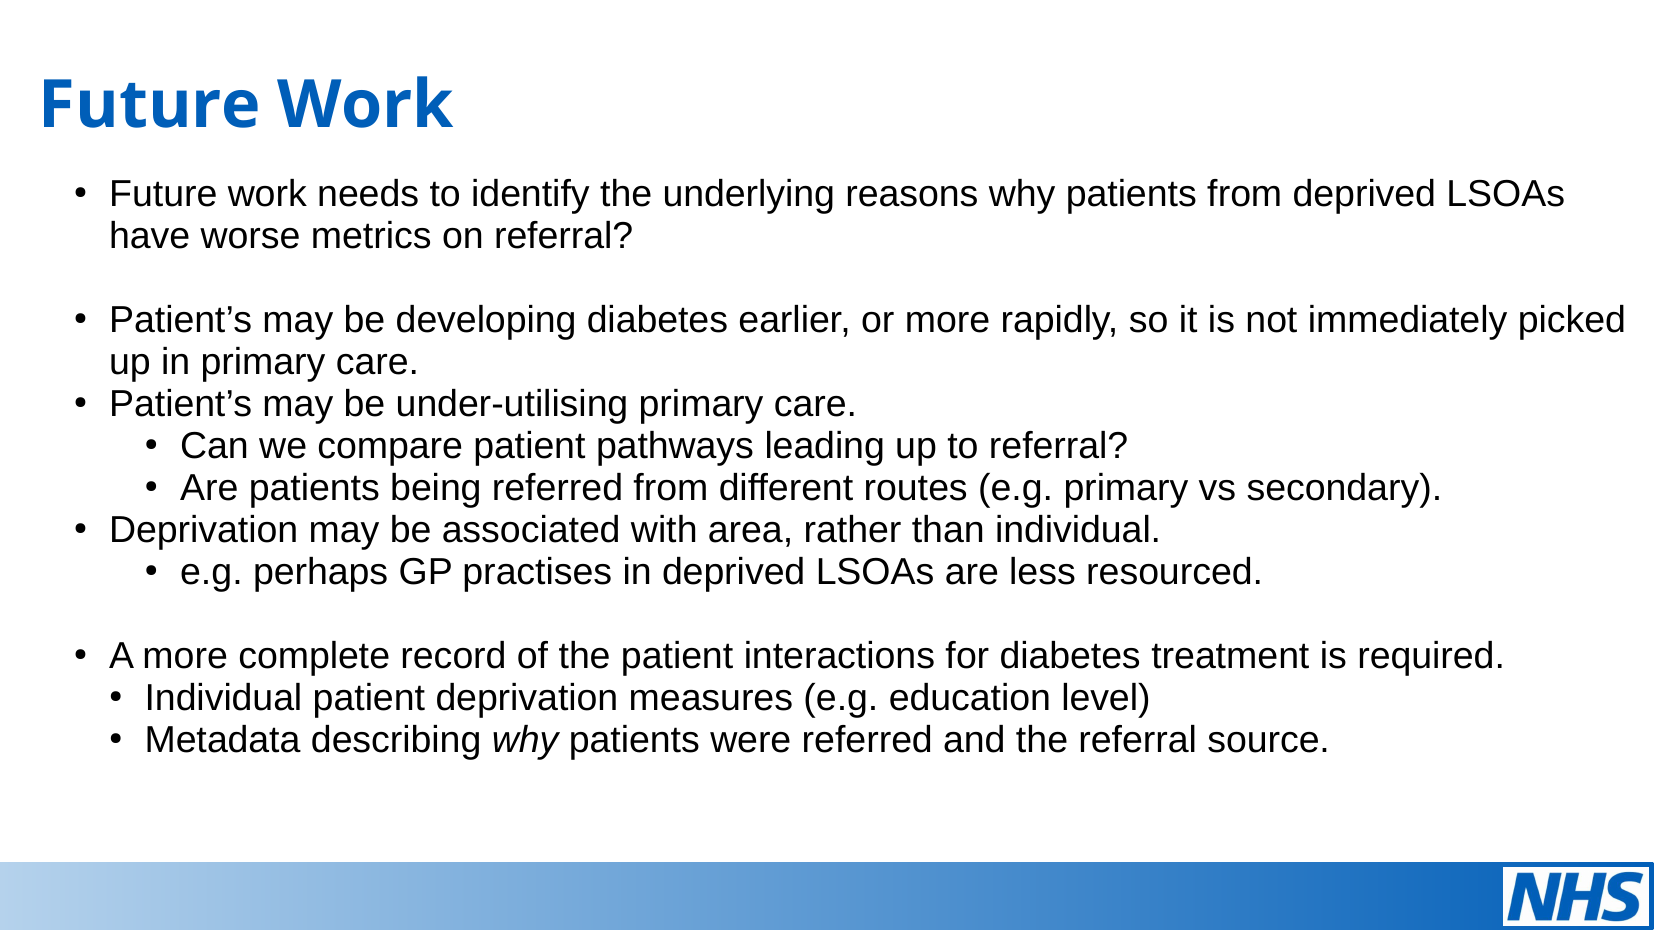

Future Work
Future work needs to identify the underlying reasons why patients from deprived LSOAs have worse metrics on referral?
Patient’s may be developing diabetes earlier, or more rapidly, so it is not immediately picked up in primary care.
Patient’s may be under-utilising primary care.
Can we compare patient pathways leading up to referral?
Are patients being referred from different routes (e.g. primary vs secondary).
Deprivation may be associated with area, rather than individual.
e.g. perhaps GP practises in deprived LSOAs are less resourced.
A more complete record of the patient interactions for diabetes treatment is required.
Individual patient deprivation measures (e.g. education level)
Metadata describing why patients were referred and the referral source.